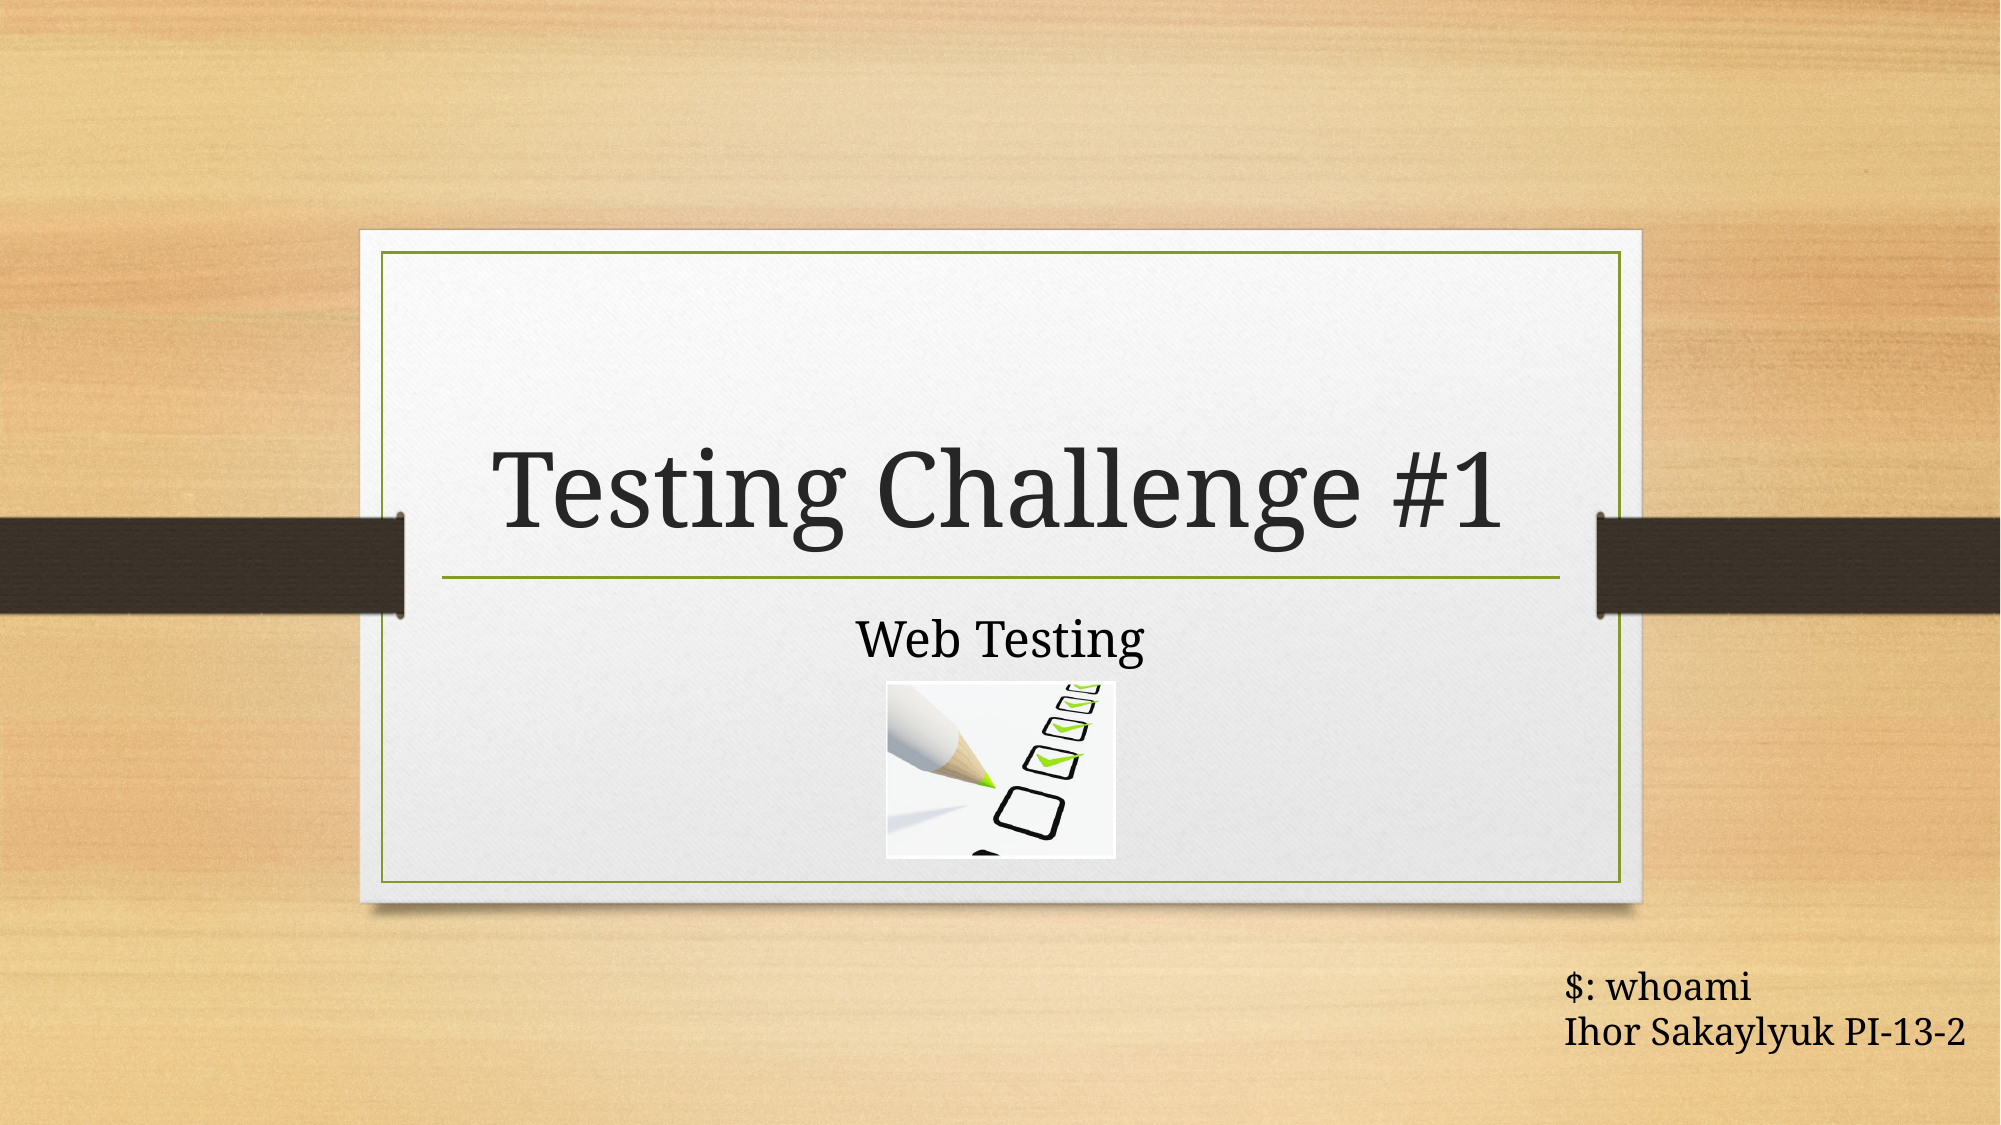

# Testing Challenge #1
Web Testing
$: whoami
Ihor Sakaylyuk PI-13-2